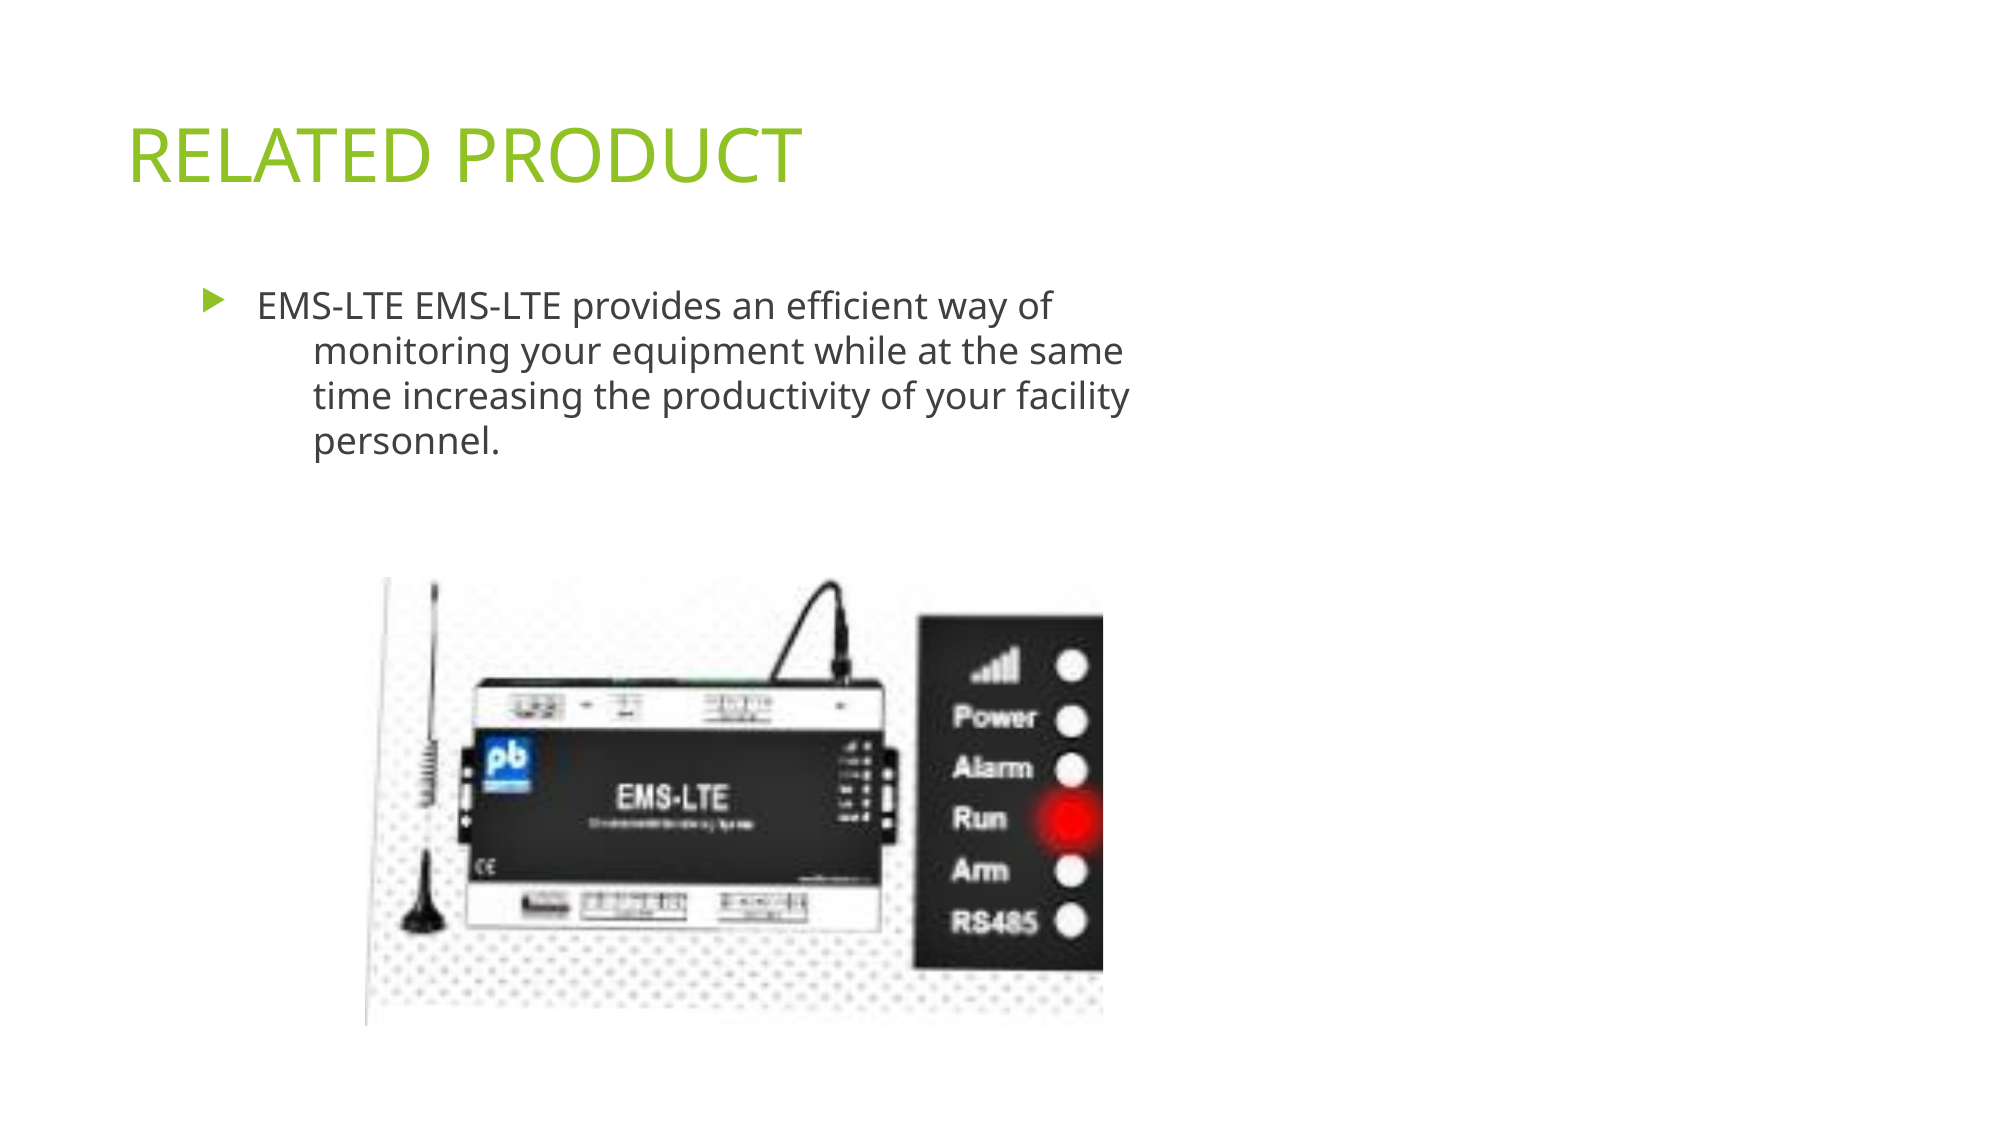

# RELATED PRODUCT
EMS-LTE EMS-LTE provides an efficient way of monitoring your equipment while at the same time increasing the productivity of your facility personnel.